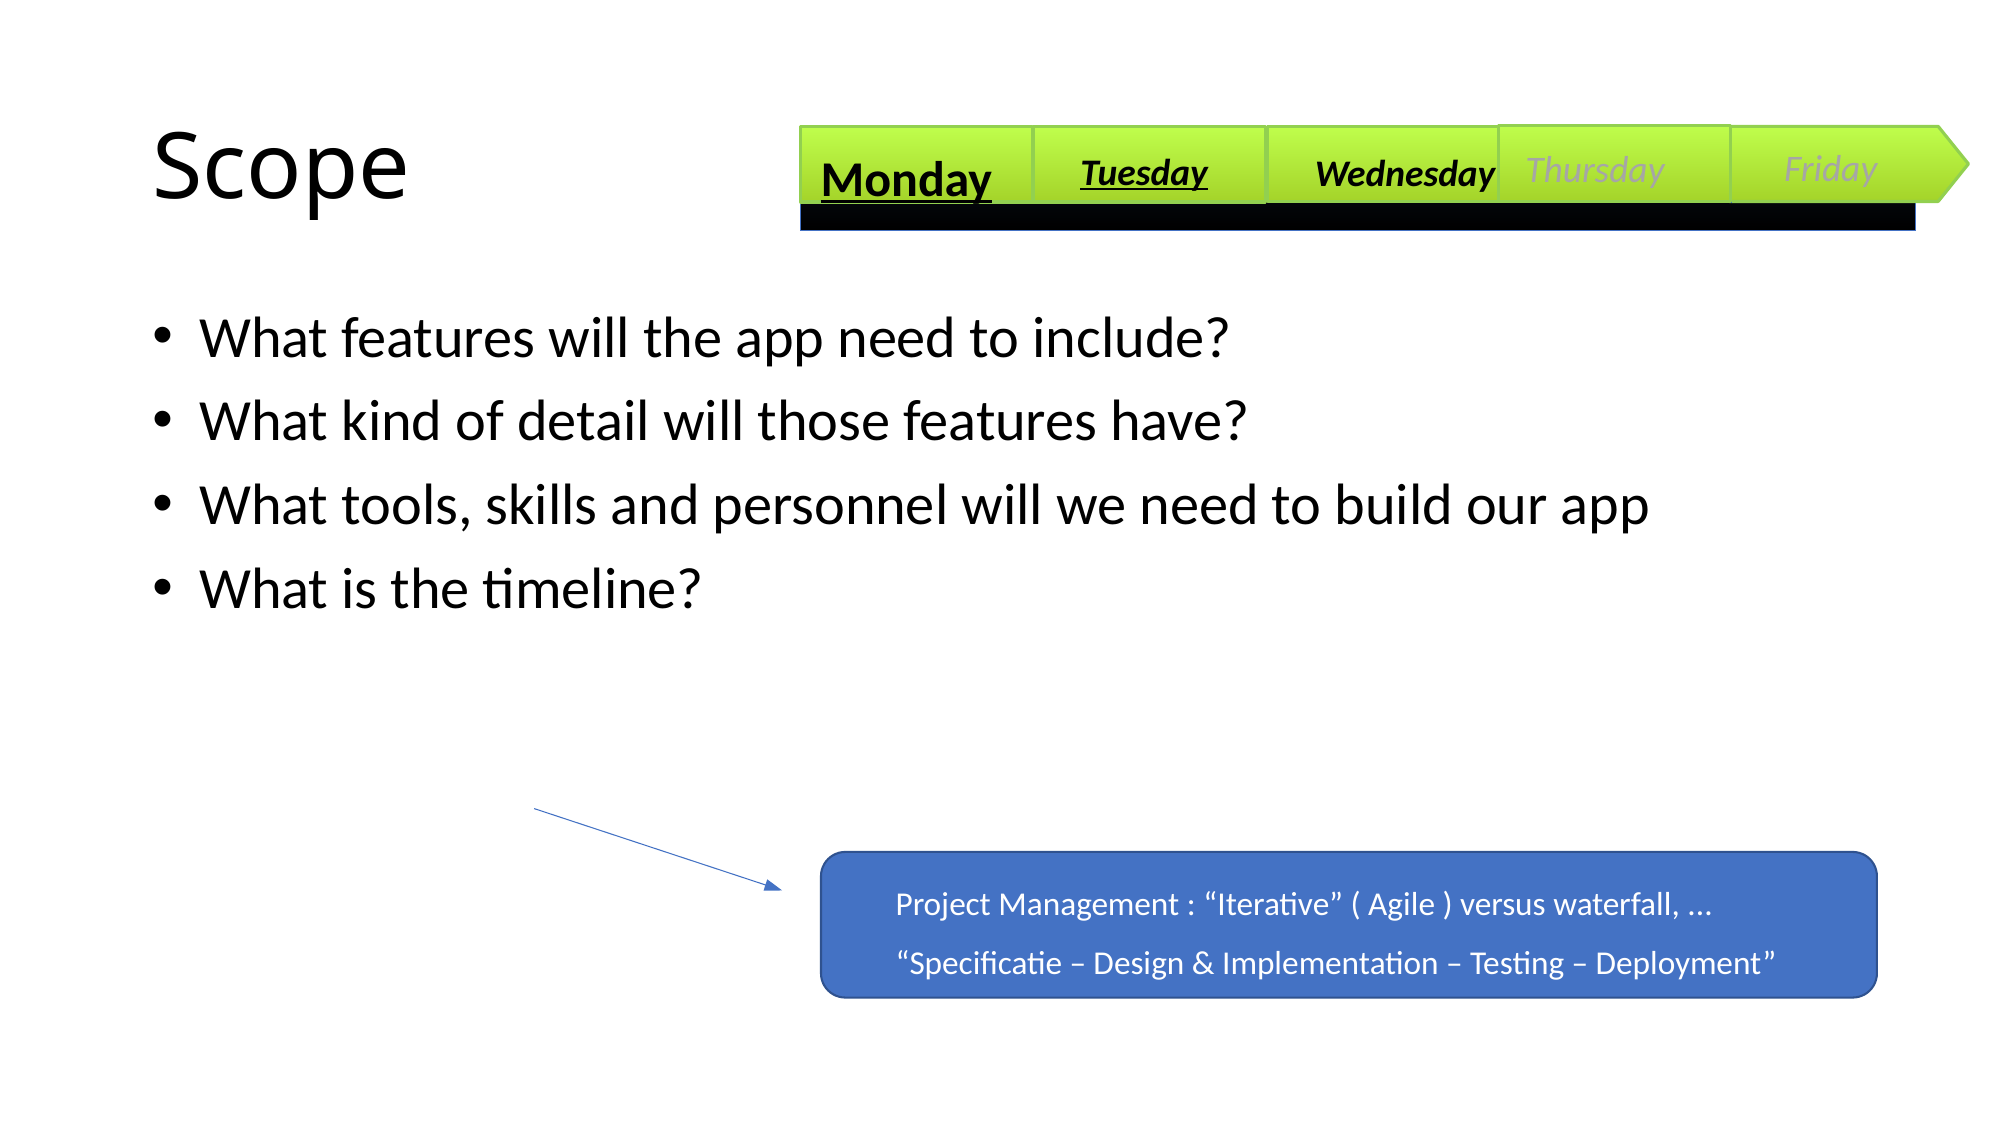

# Scope
Monday
Tuesday
Friday
Thursday
Wednesday
What features will the app need to include?
What kind of detail will those features have?
What tools, skills and personnel will we need to build our app
What is the timeline?
Project Management : “Iterative” ( Agile ) versus waterfall, ...
“Specificatie – Design & Implementation – Testing – Deployment”